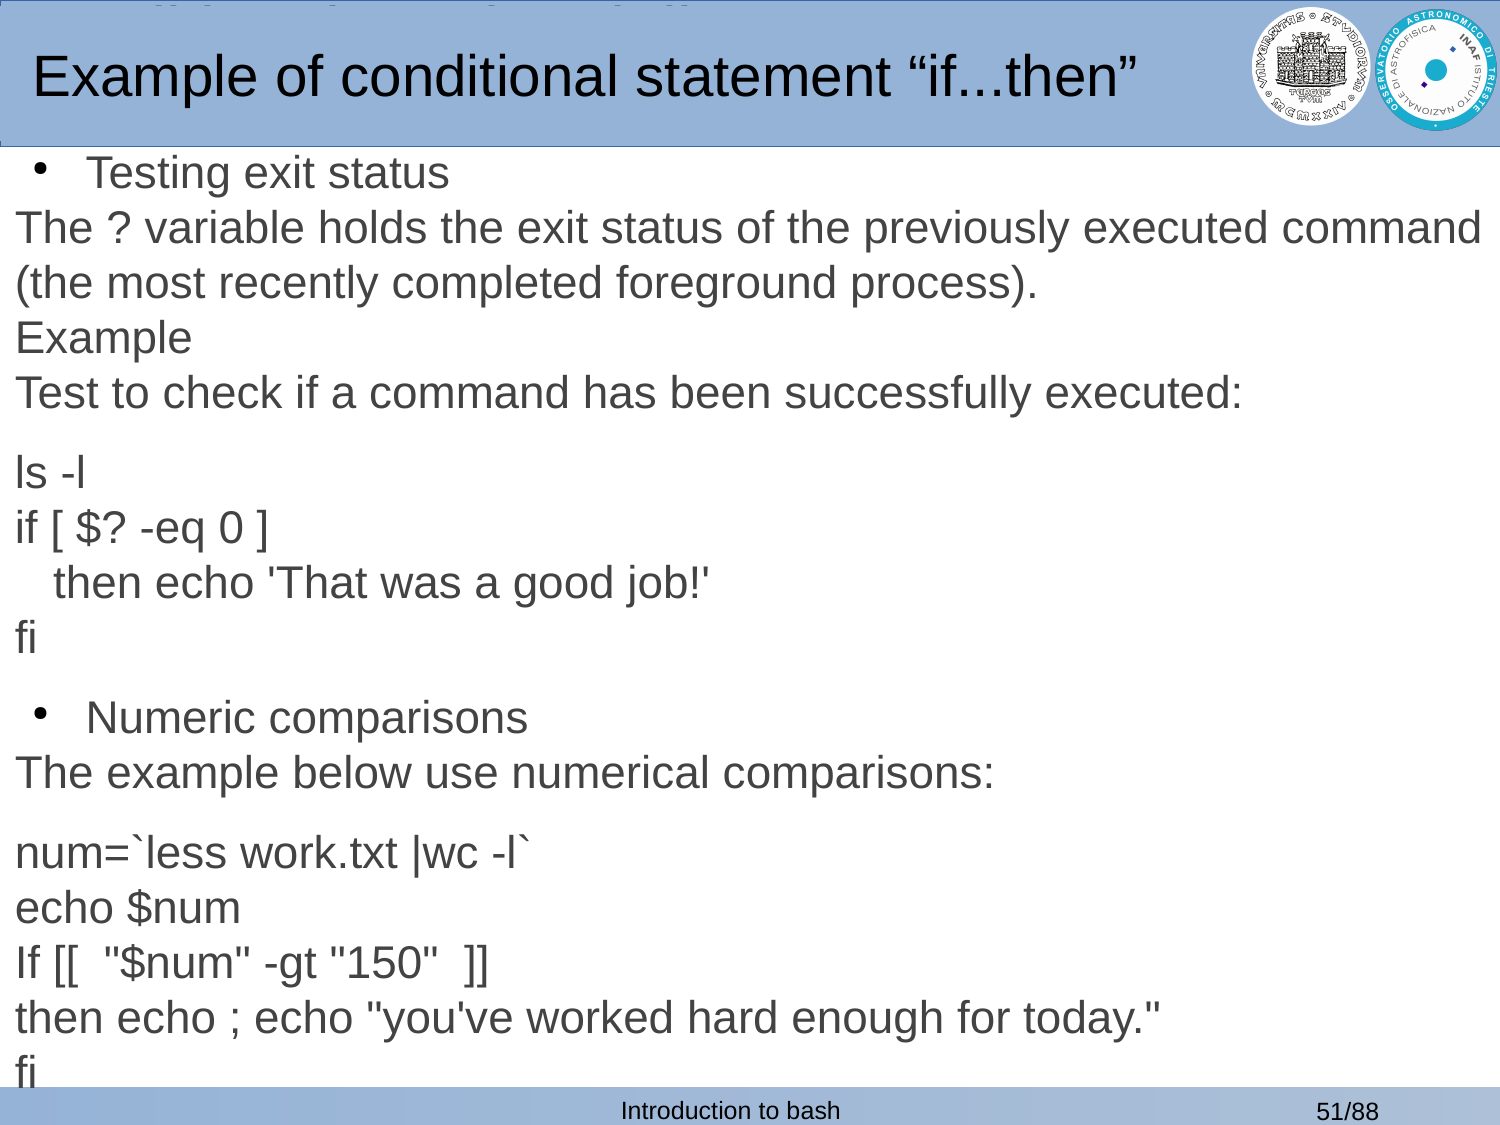

Traditional service delivery
Example of conditional statement “if...then”
# Testing exit status
The ? variable holds the exit status of the previously executed command (the most recently completed foreground process).
Example
Test to check if a command has been successfully executed:
ls -l
if [ $? -eq 0 ]
 then echo 'That was a good job!'
fi
Numeric comparisons
The example below use numerical comparisons:
num=`less work.txt |wc -l`
echo $num
If [[ "$num" -gt "150" ]]
then echo ; echo "you've worked hard enough for today."
fi